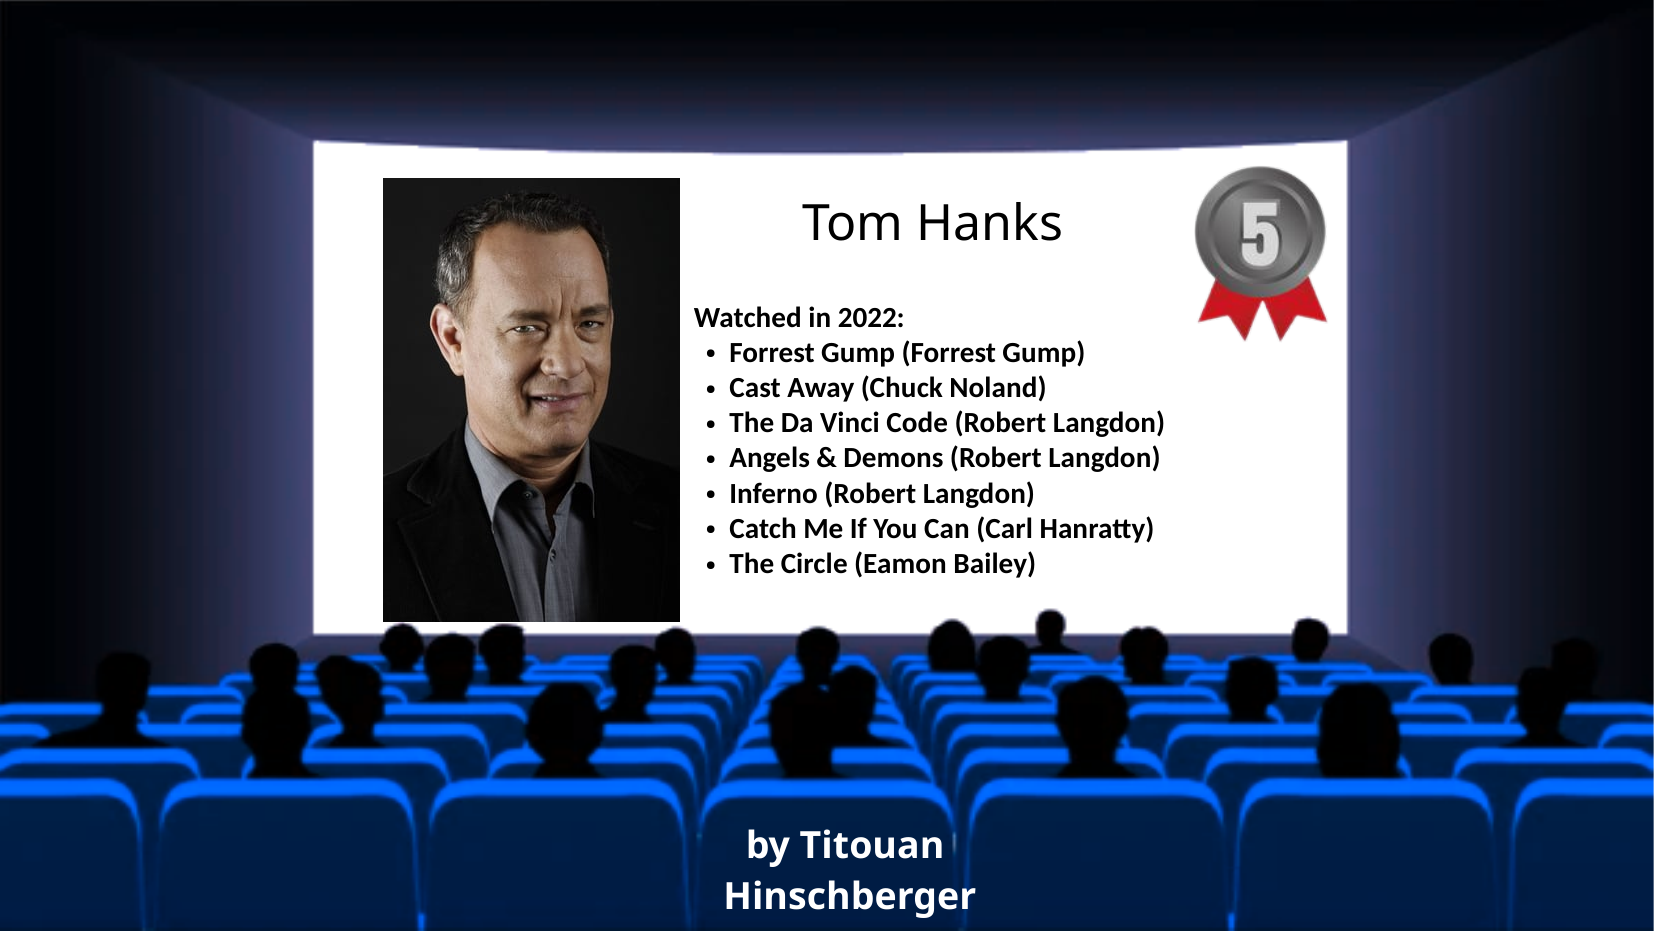

Tom Hanks
Watched in 2022:
Forrest Gump (Forrest Gump)
Cast Away (Chuck Noland)
The Da Vinci Code (Robert Langdon)
Angels & Demons (Robert Langdon)
Inferno (Robert Langdon)
Catch Me If You Can (Carl Hanratty)
The Circle (Eamon Bailey)